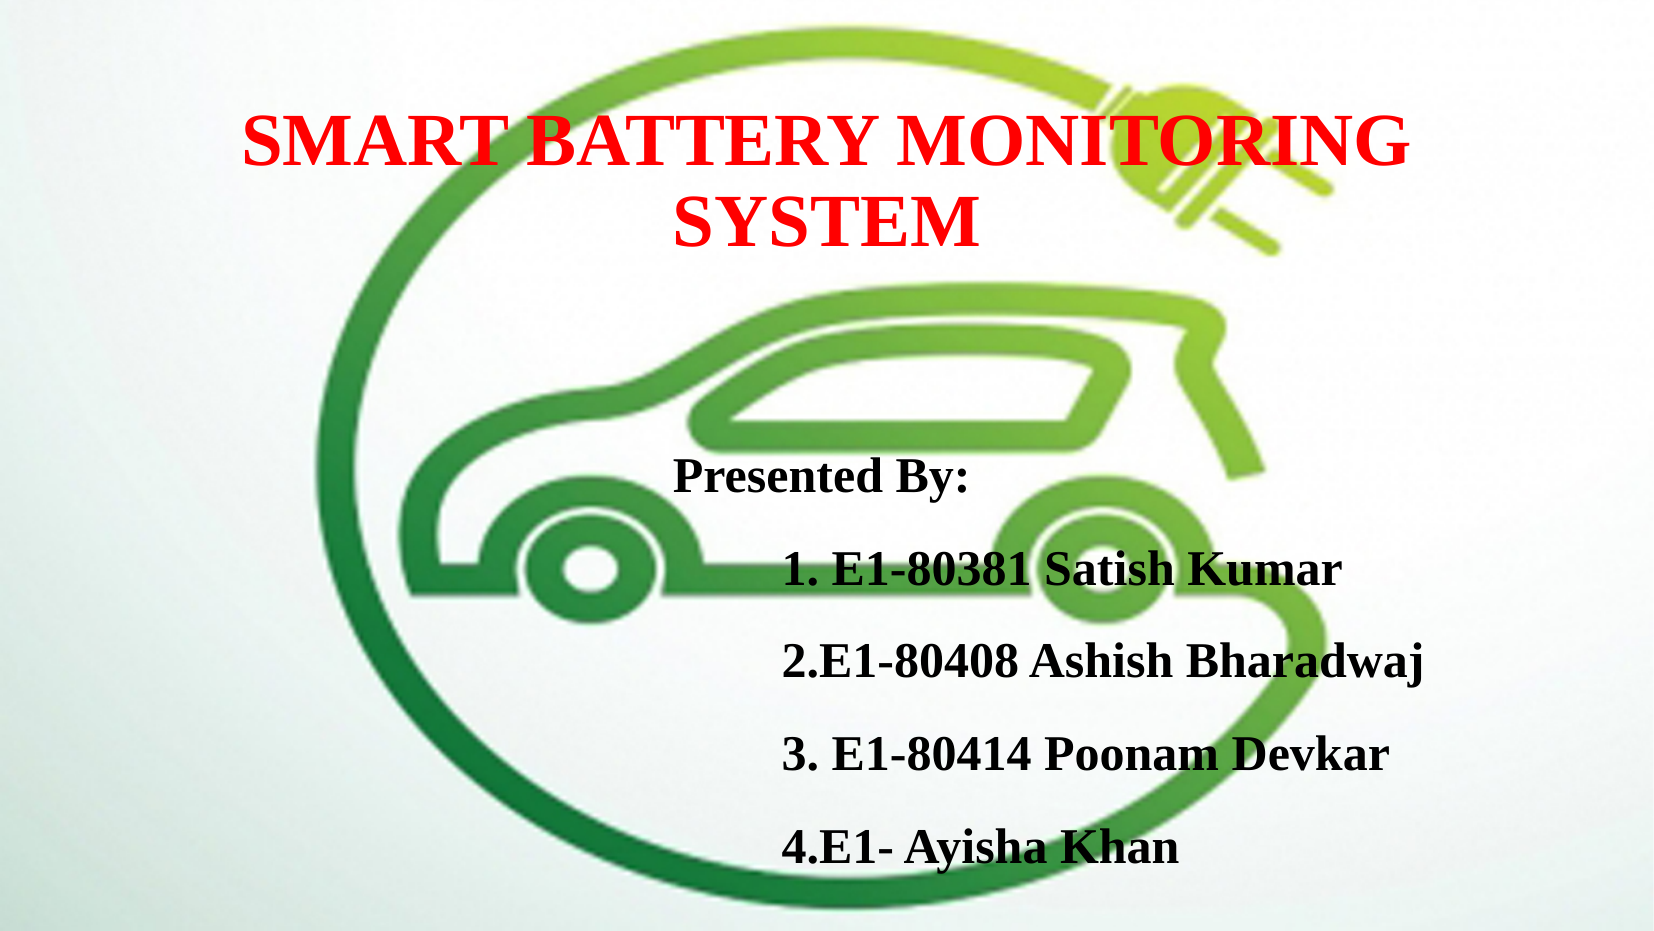

# Smart battery monitoring system
Presented By:
 1. E1-80381 Satish Kumar
 2.E1-80408 Ashish Bharadwaj
 3. E1-80414 Poonam Devkar
 4.E1- Ayisha Khan